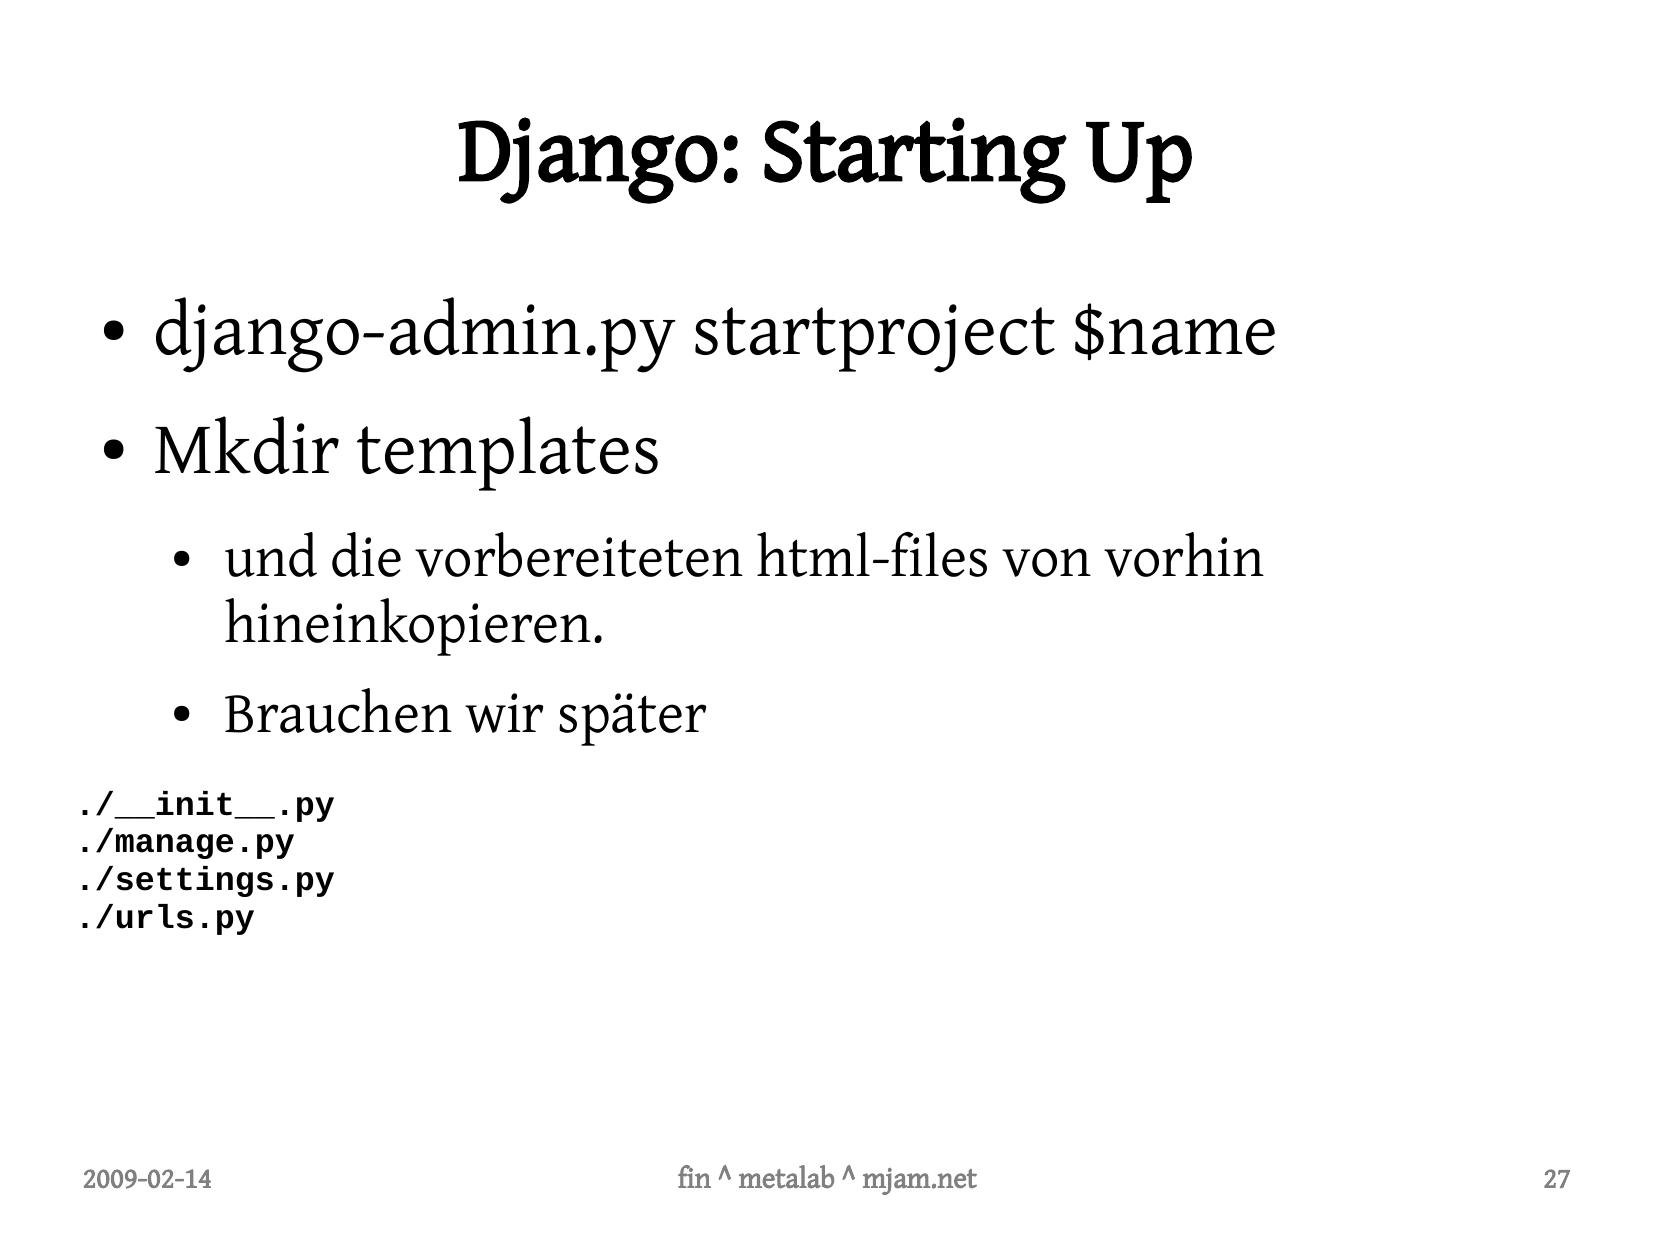

# Django: Starting Up
django-admin.py startproject $name
Mkdir templates
und die vorbereiteten html-files von vorhin hineinkopieren.
Brauchen wir später
./__init__.py
./manage.py
./settings.py
./urls.py
2009-02-14
fin ^ metalab ^ mjam.net
27